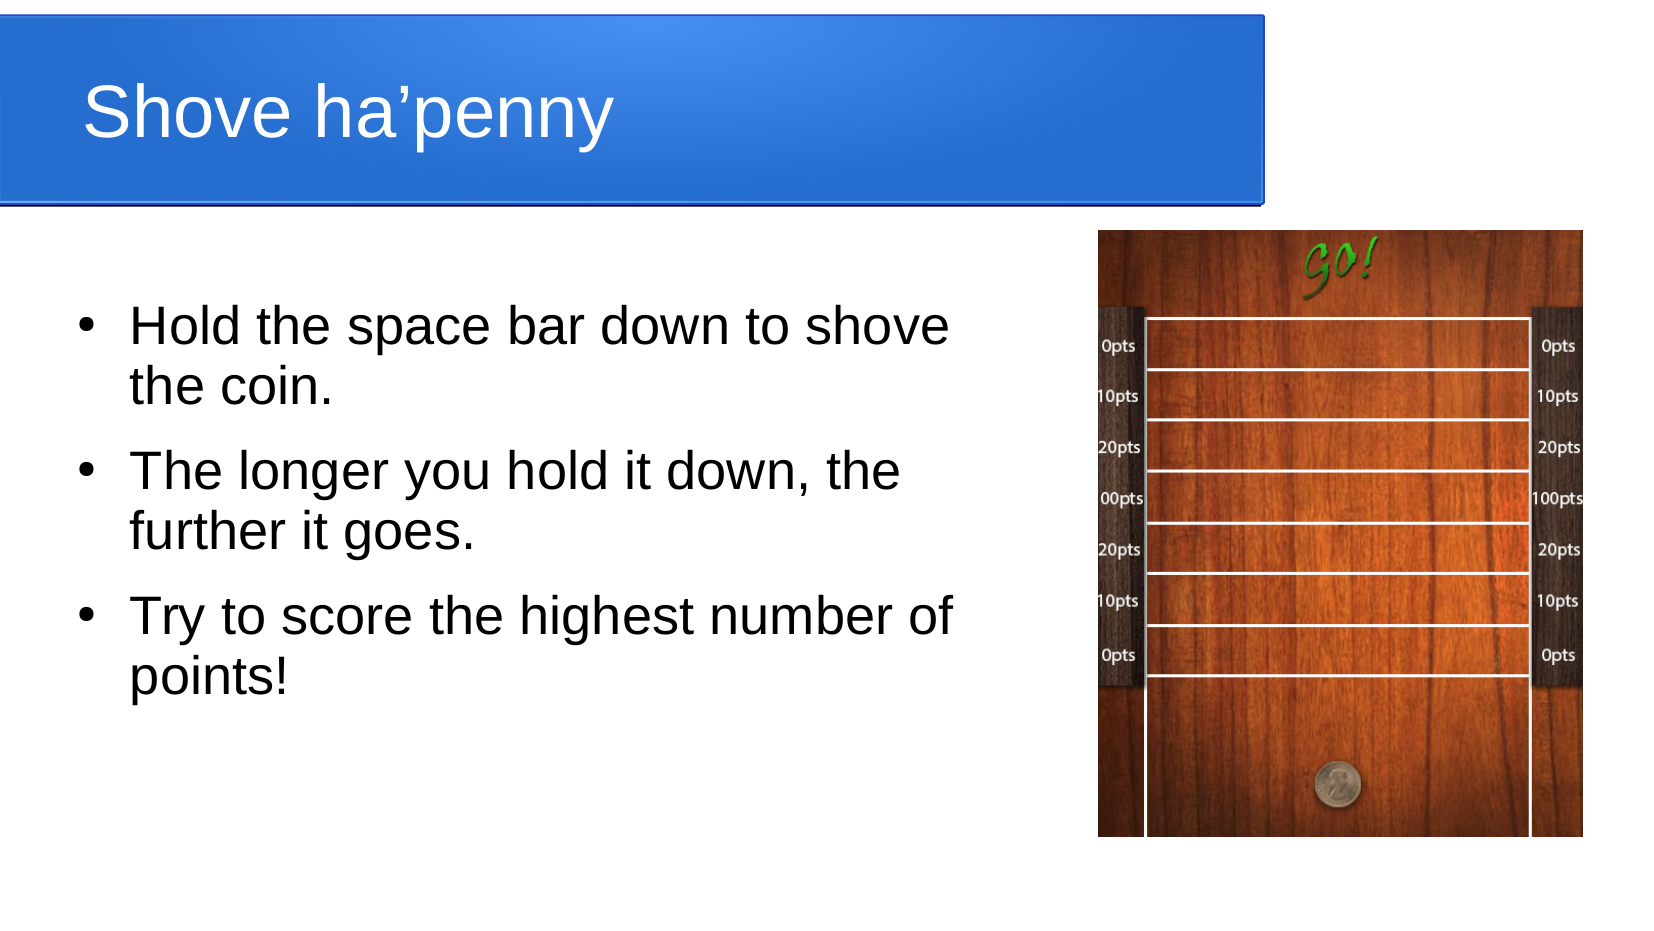

# Shove ha’penny
Hold the space bar down to shove the coin.
The longer you hold it down, the further it goes.
Try to score the highest number of points!